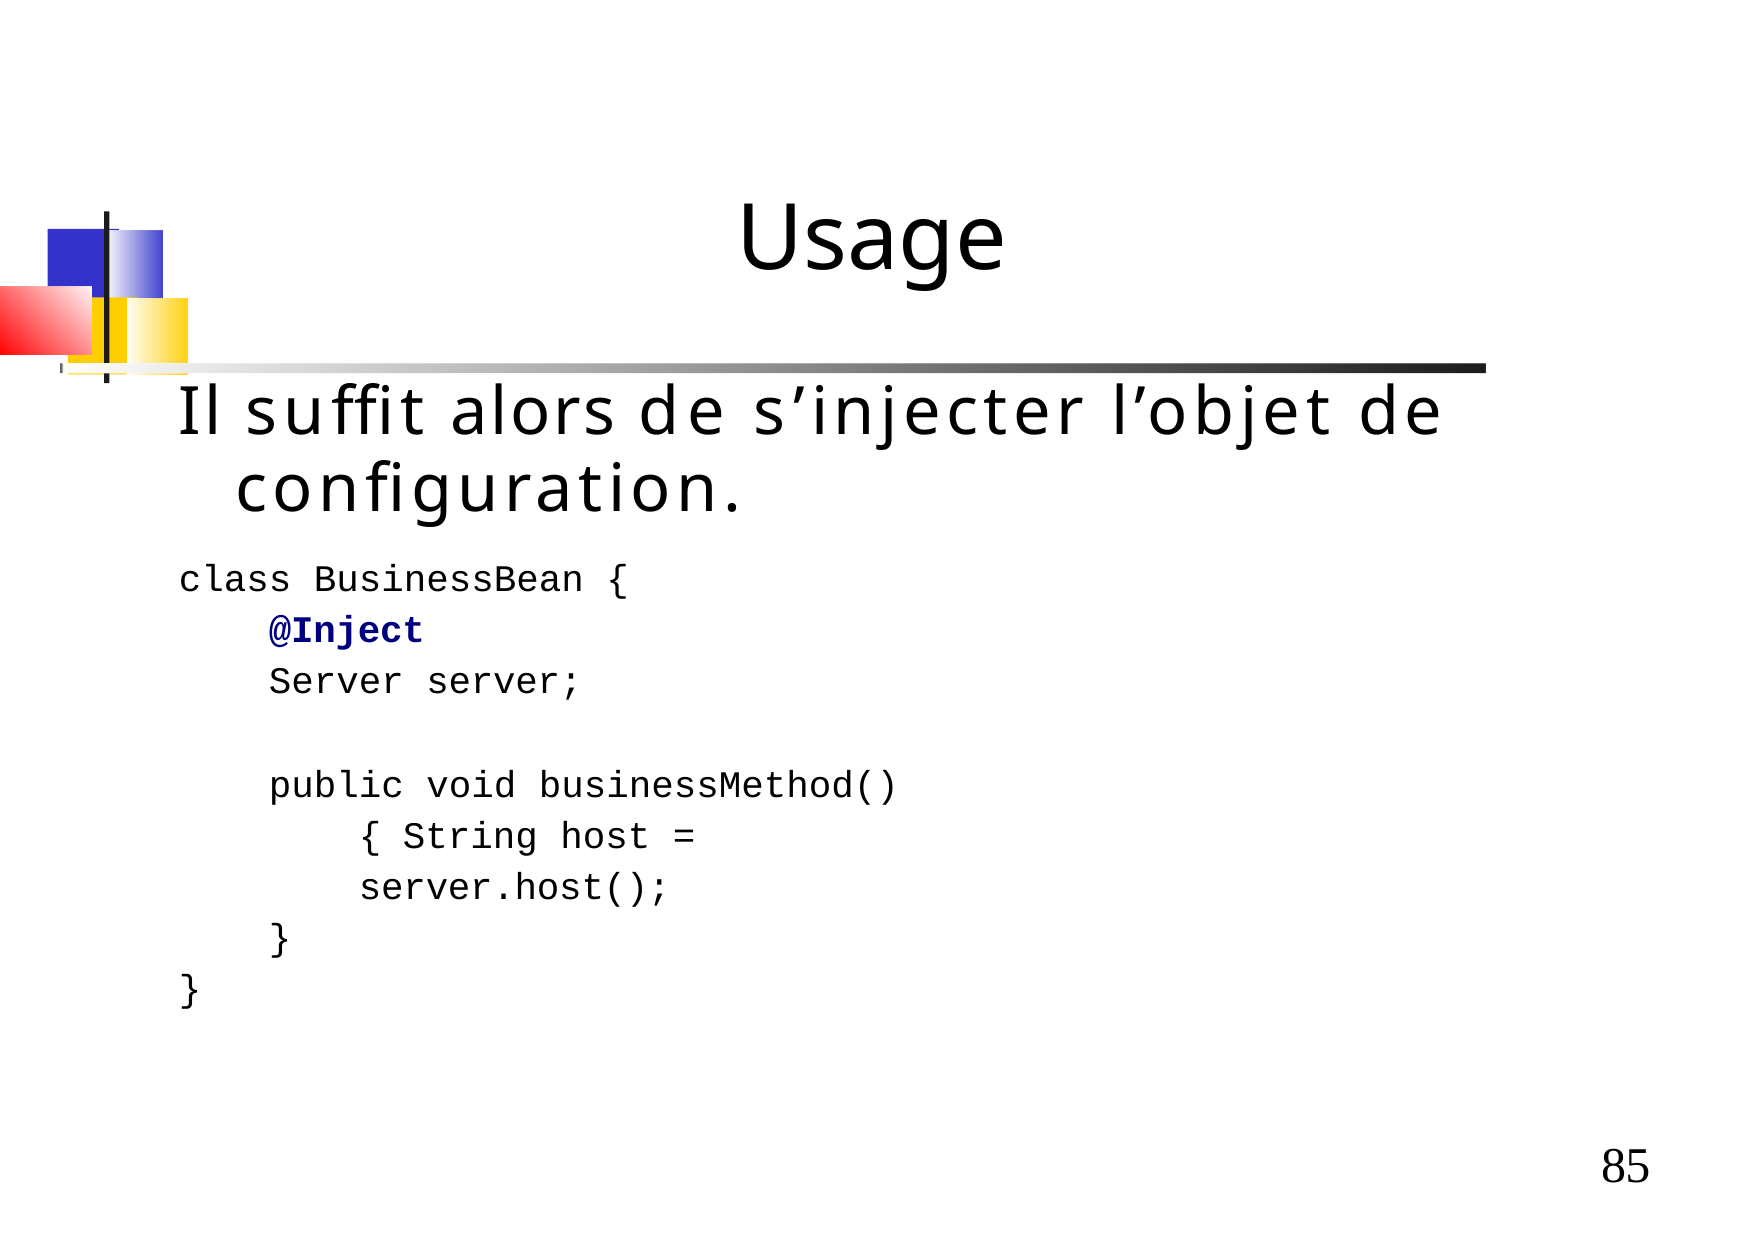

# Usage
Il suffit alors de s’injecter l’objet de configuration.
class BusinessBean {
@Inject
Server server;
public void businessMethod() { String host = server.host();
}
}
85